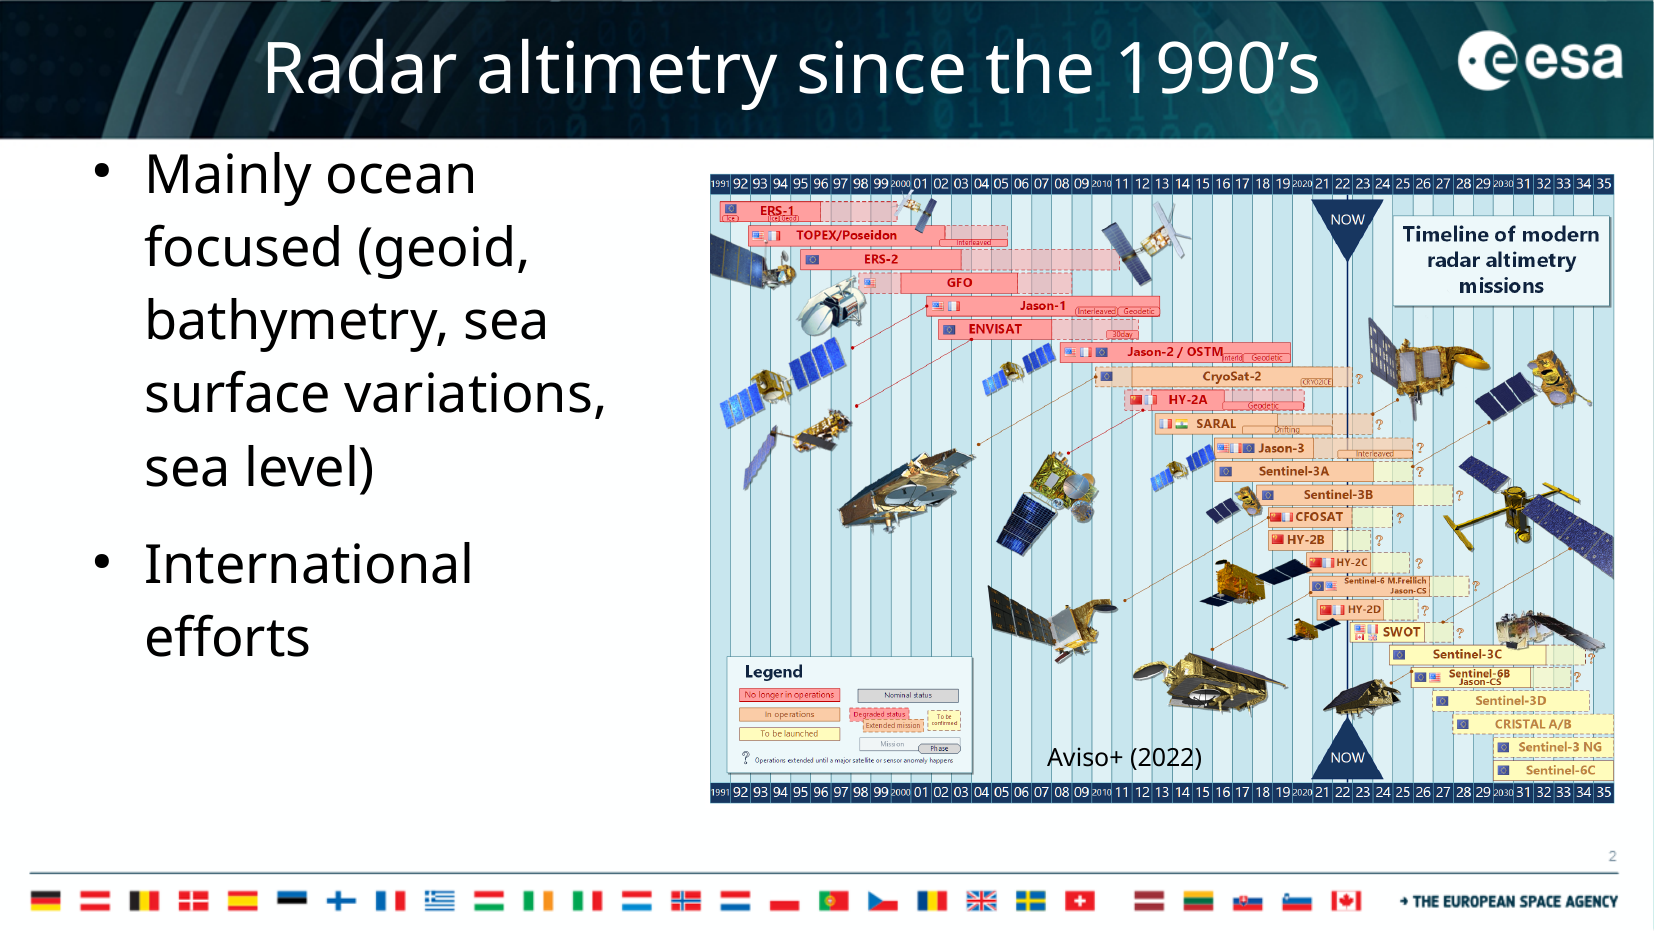

# Radar altimetry since the 1990’s
Mainly ocean focused (geoid, bathymetry, sea surface variations, sea level)
International efforts
Aviso+ (2022)